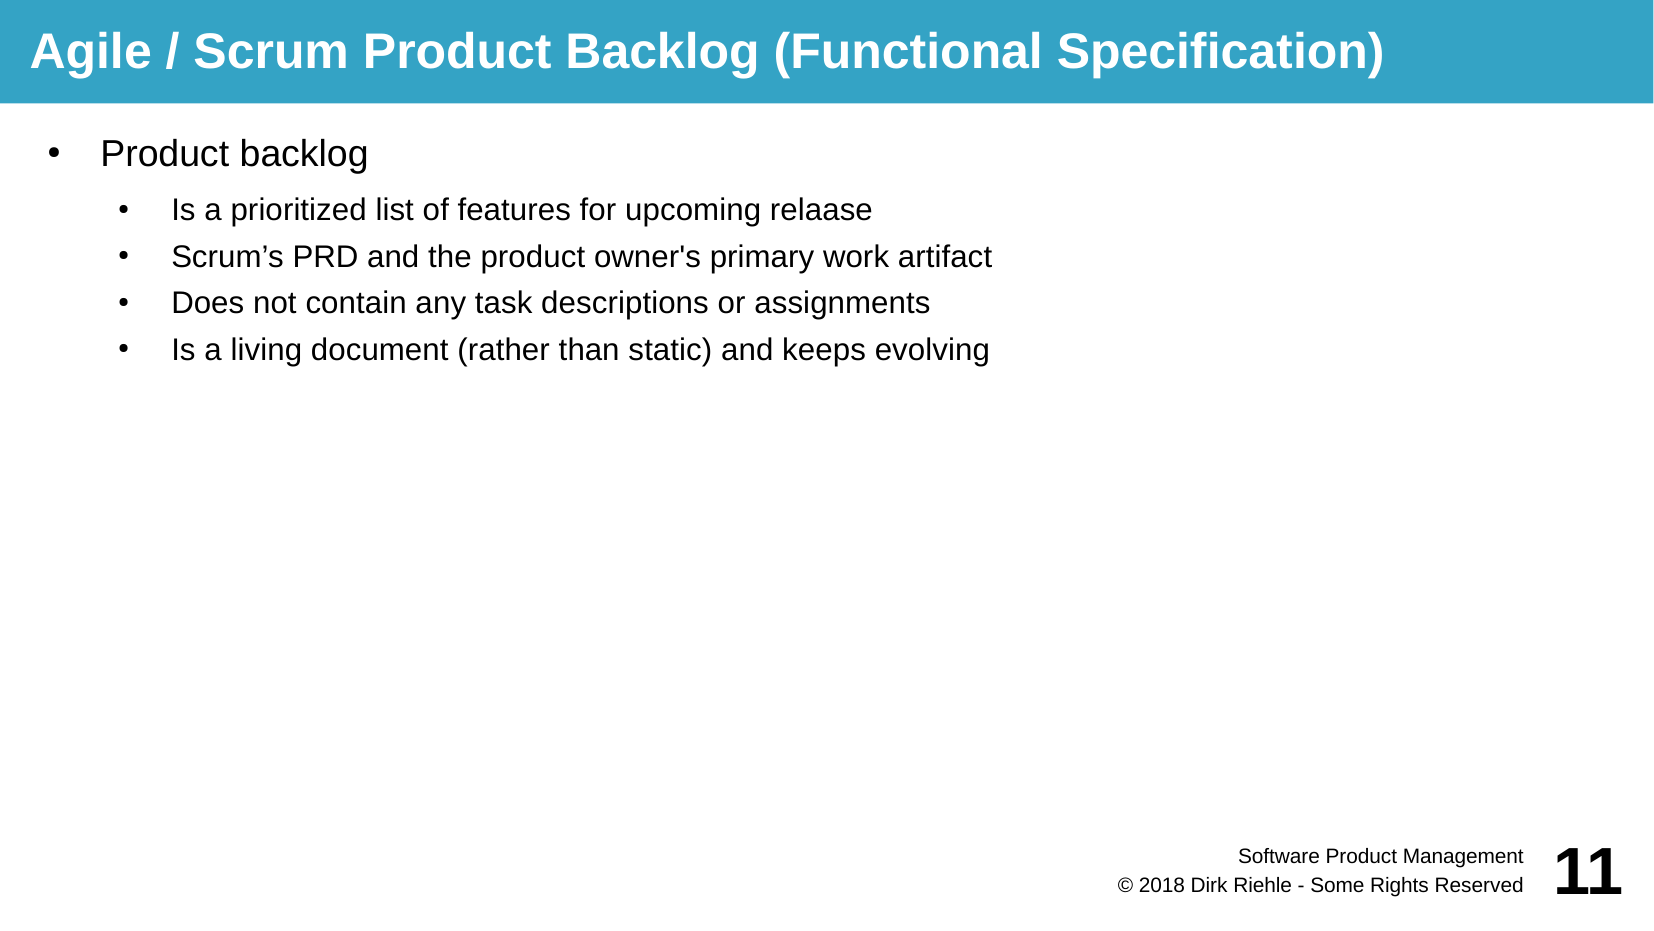

# Agile / Scrum Product Backlog (Functional Specification)
Product backlog
Is a prioritized list of features for upcoming relaase
Scrum’s PRD and the product owner's primary work artifact
Does not contain any task descriptions or assignments
Is a living document (rather than static) and keeps evolving
Software Product Management
11
© 2018 Dirk Riehle - Some Rights Reserved